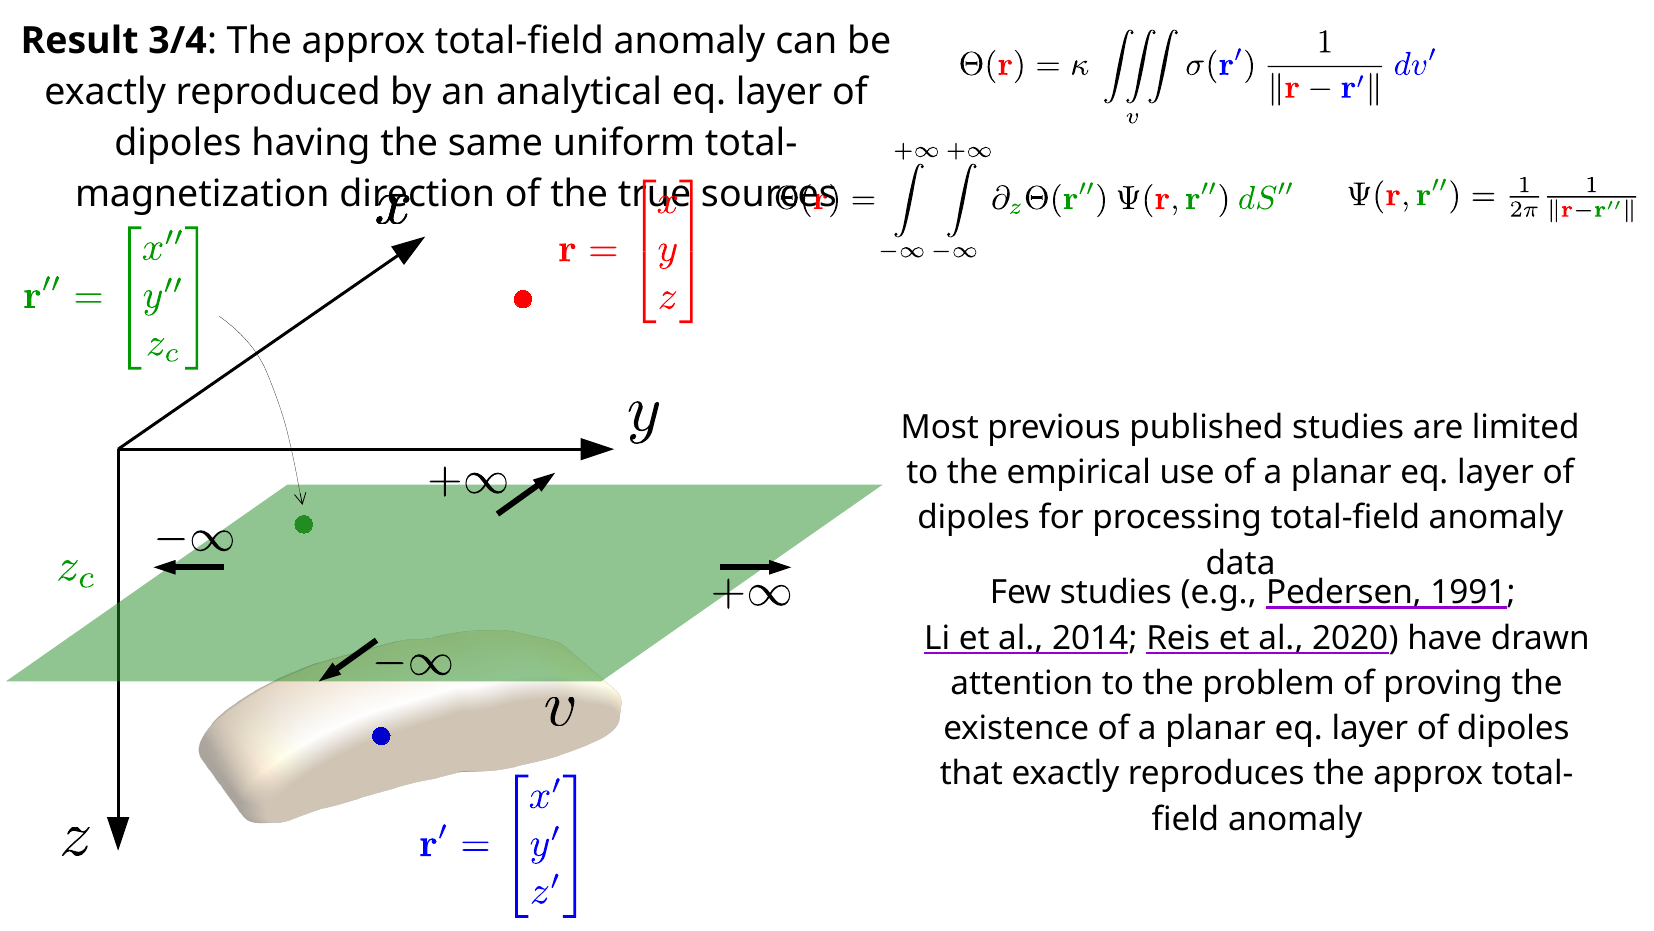

Result 3/4: The approx total-field anomaly can be exactly reproduced by an analytical eq. layer of dipoles having the same uniform total-magnetization direction of the true sources
Most previous published studies are limited to the empirical use of a planar eq. layer of dipoles for processing total-field anomaly data
Few studies (e.g., Pedersen, 1991; Li et al., 2014; Reis et al., 2020) have drawn attention to the problem of proving the existence of a planar eq. layer of dipoles that exactly reproduces the approx total-field anomaly